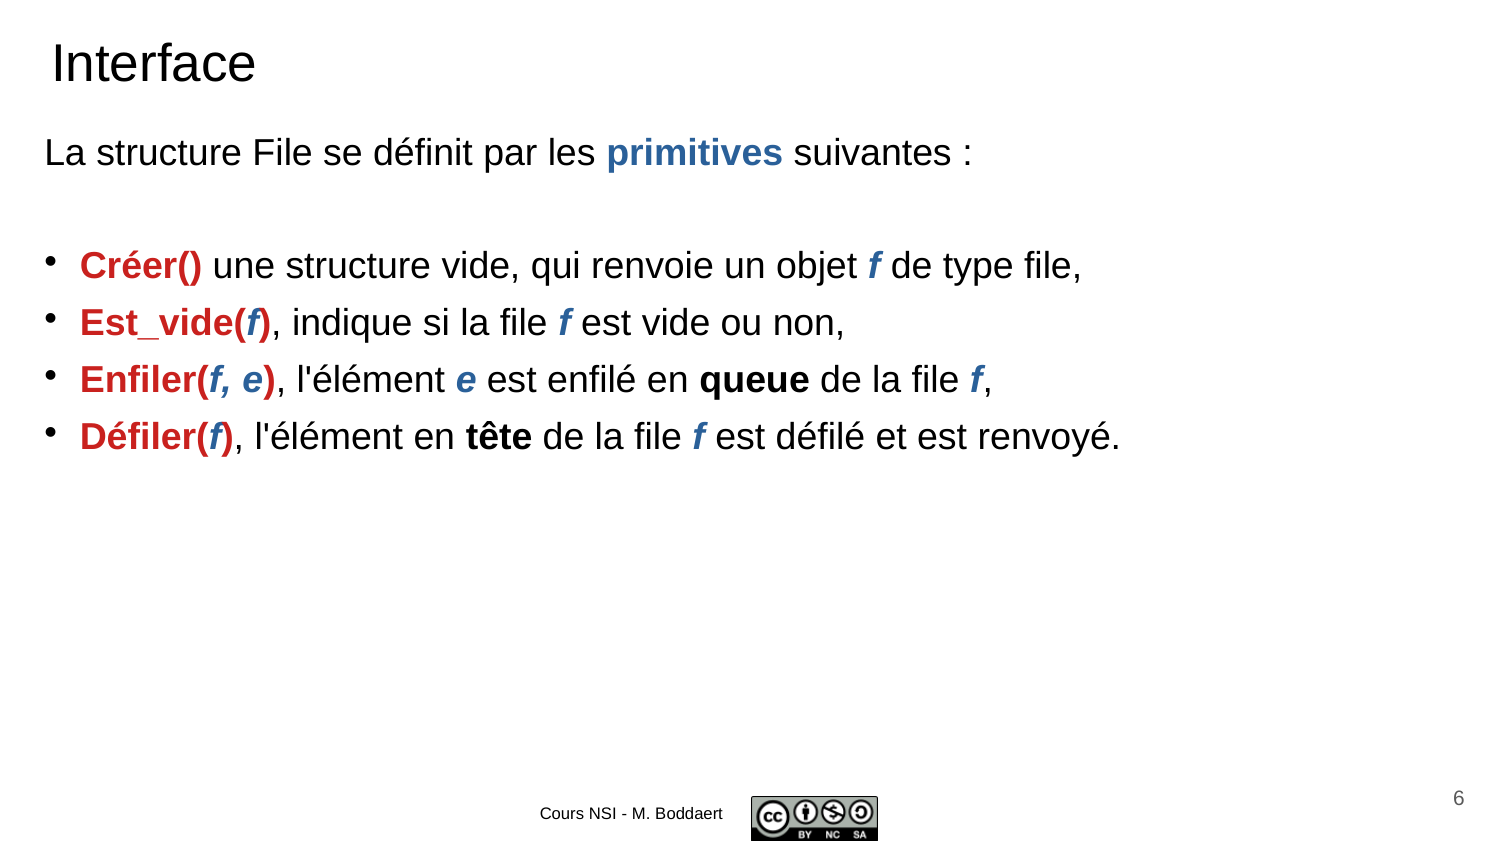

# Interface
La structure File se définit par les primitives suivantes :
Créer() une structure vide, qui renvoie un objet f de type file,
Est_vide(f), indique si la file f est vide ou non,
Enfiler(f, e), l'élément e est enfilé en queue de la file f,
Défiler(f), l'élément en tête de la file f est défilé et est renvoyé.